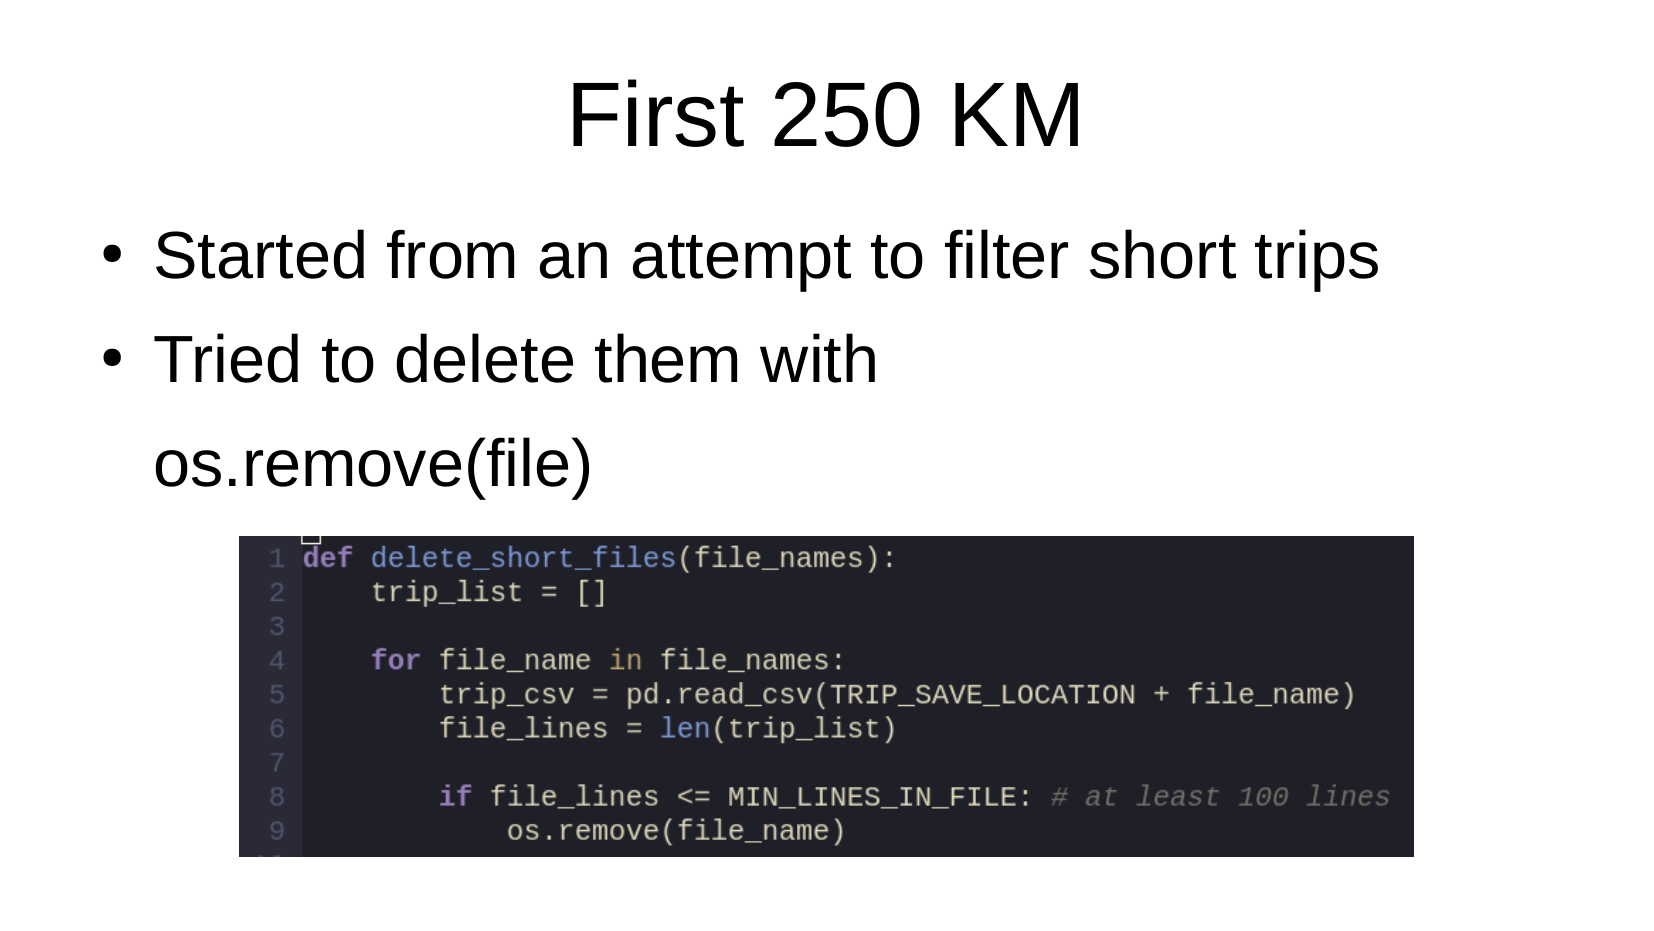

# First 250 KM
Started from an attempt to filter short trips
Tried to delete them with
os.remove(file)